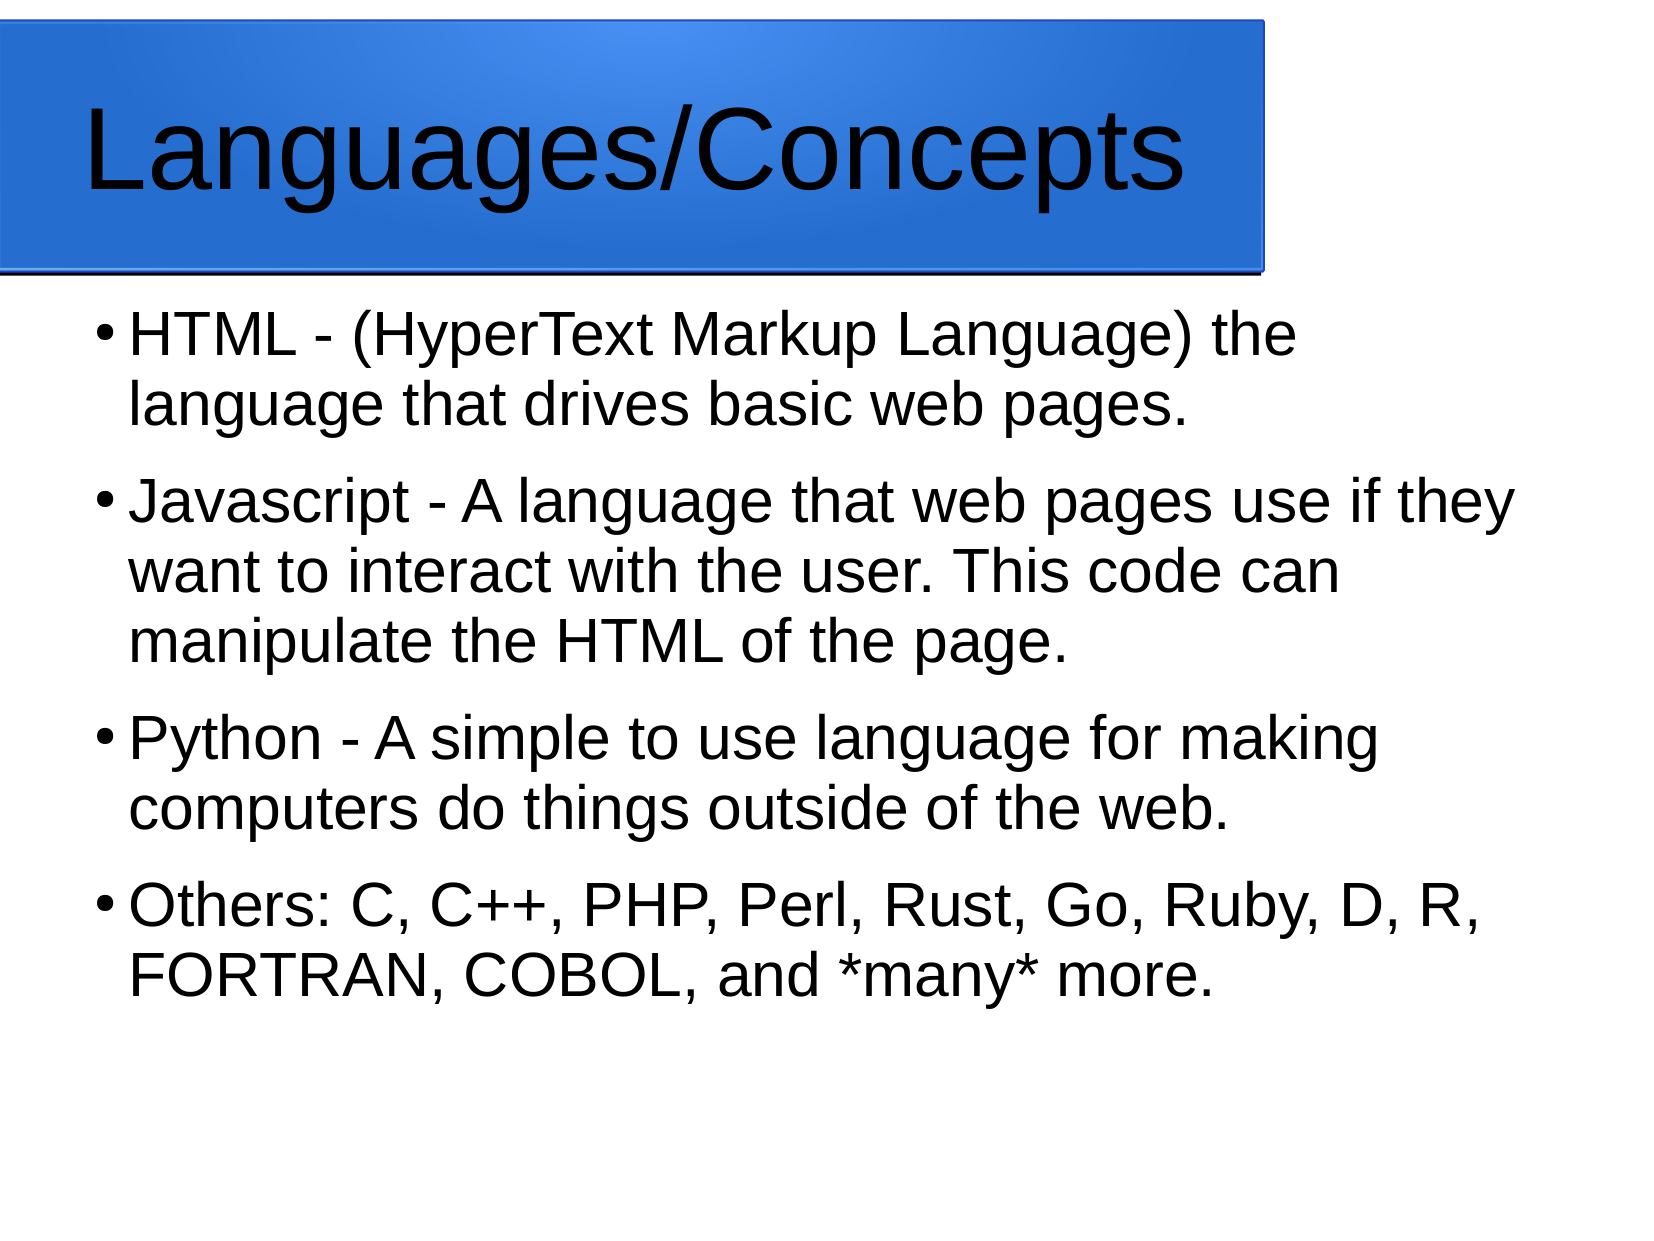

# Languages/Concepts
HTML - (HyperText Markup Language) the language that drives basic web pages.
Javascript - A language that web pages use if they want to interact with the user. This code can manipulate the HTML of the page.
Python - A simple to use language for making computers do things outside of the web.
Others: C, C++, PHP, Perl, Rust, Go, Ruby, D, R, FORTRAN, COBOL, and *many* more.